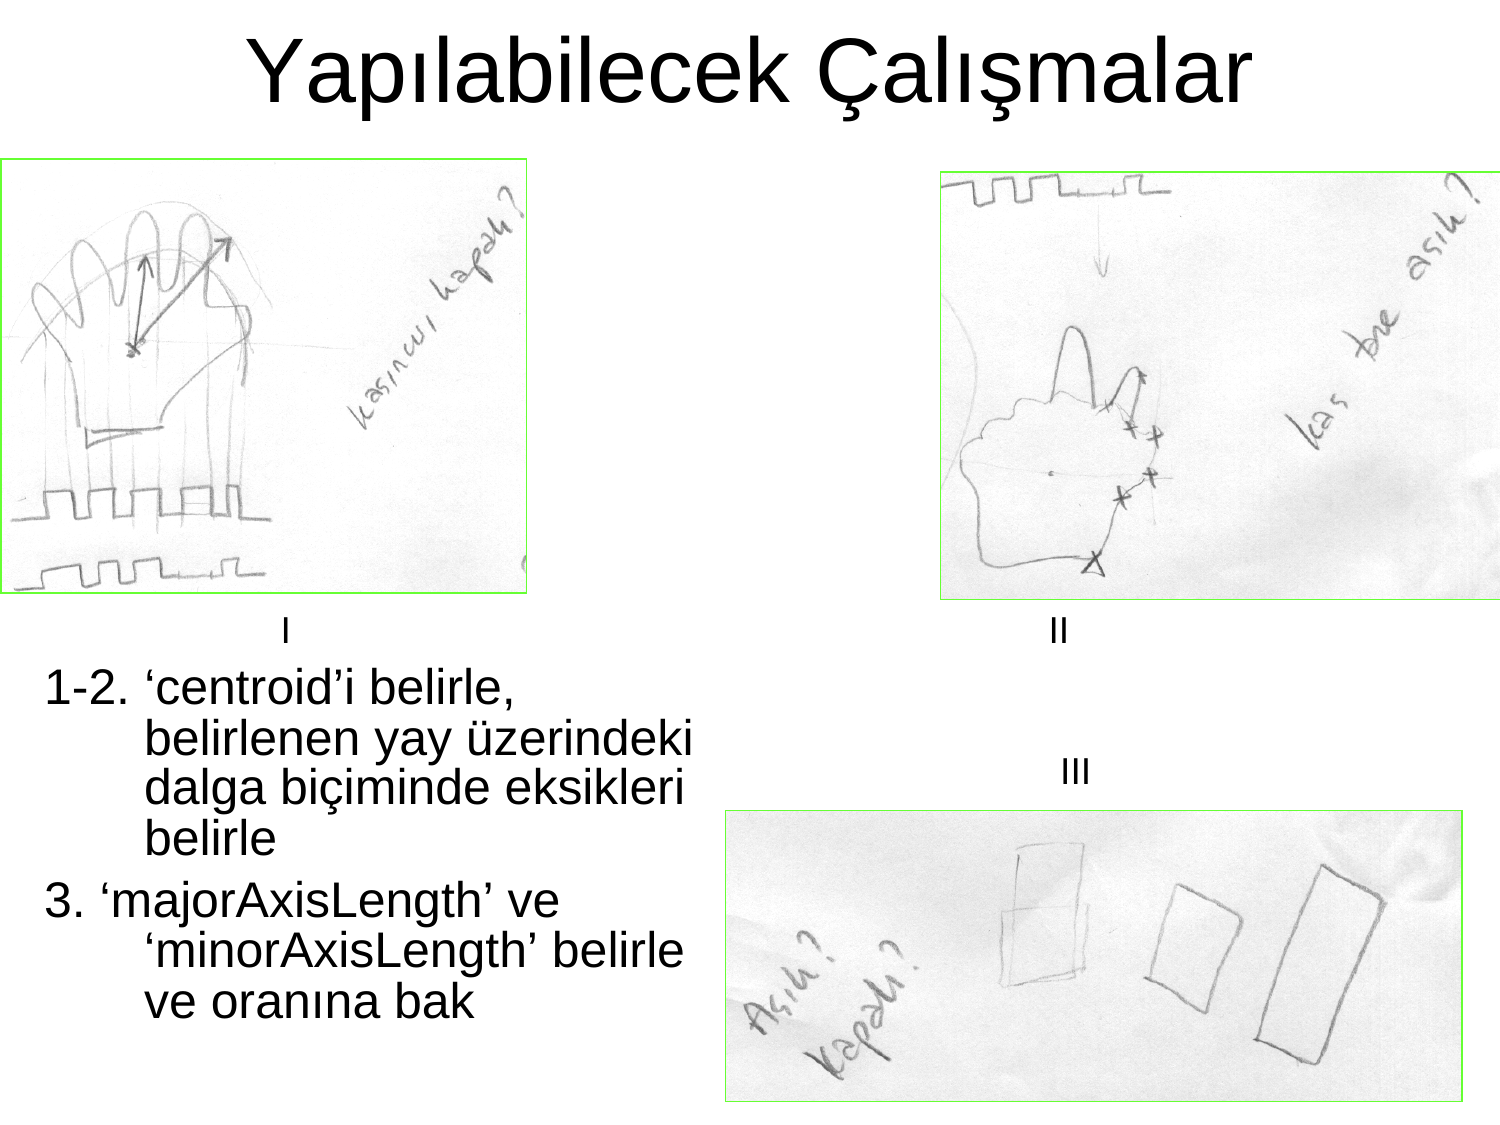

# Yapılabilecek Çalışmalar
I
II
1-2. ‘centroid’i belirle, belirlenen yay üzerindeki dalga biçiminde eksikleri belirle
3. ‘majorAxisLength’ ve ‘minorAxisLength’ belirle ve oranına bak
III